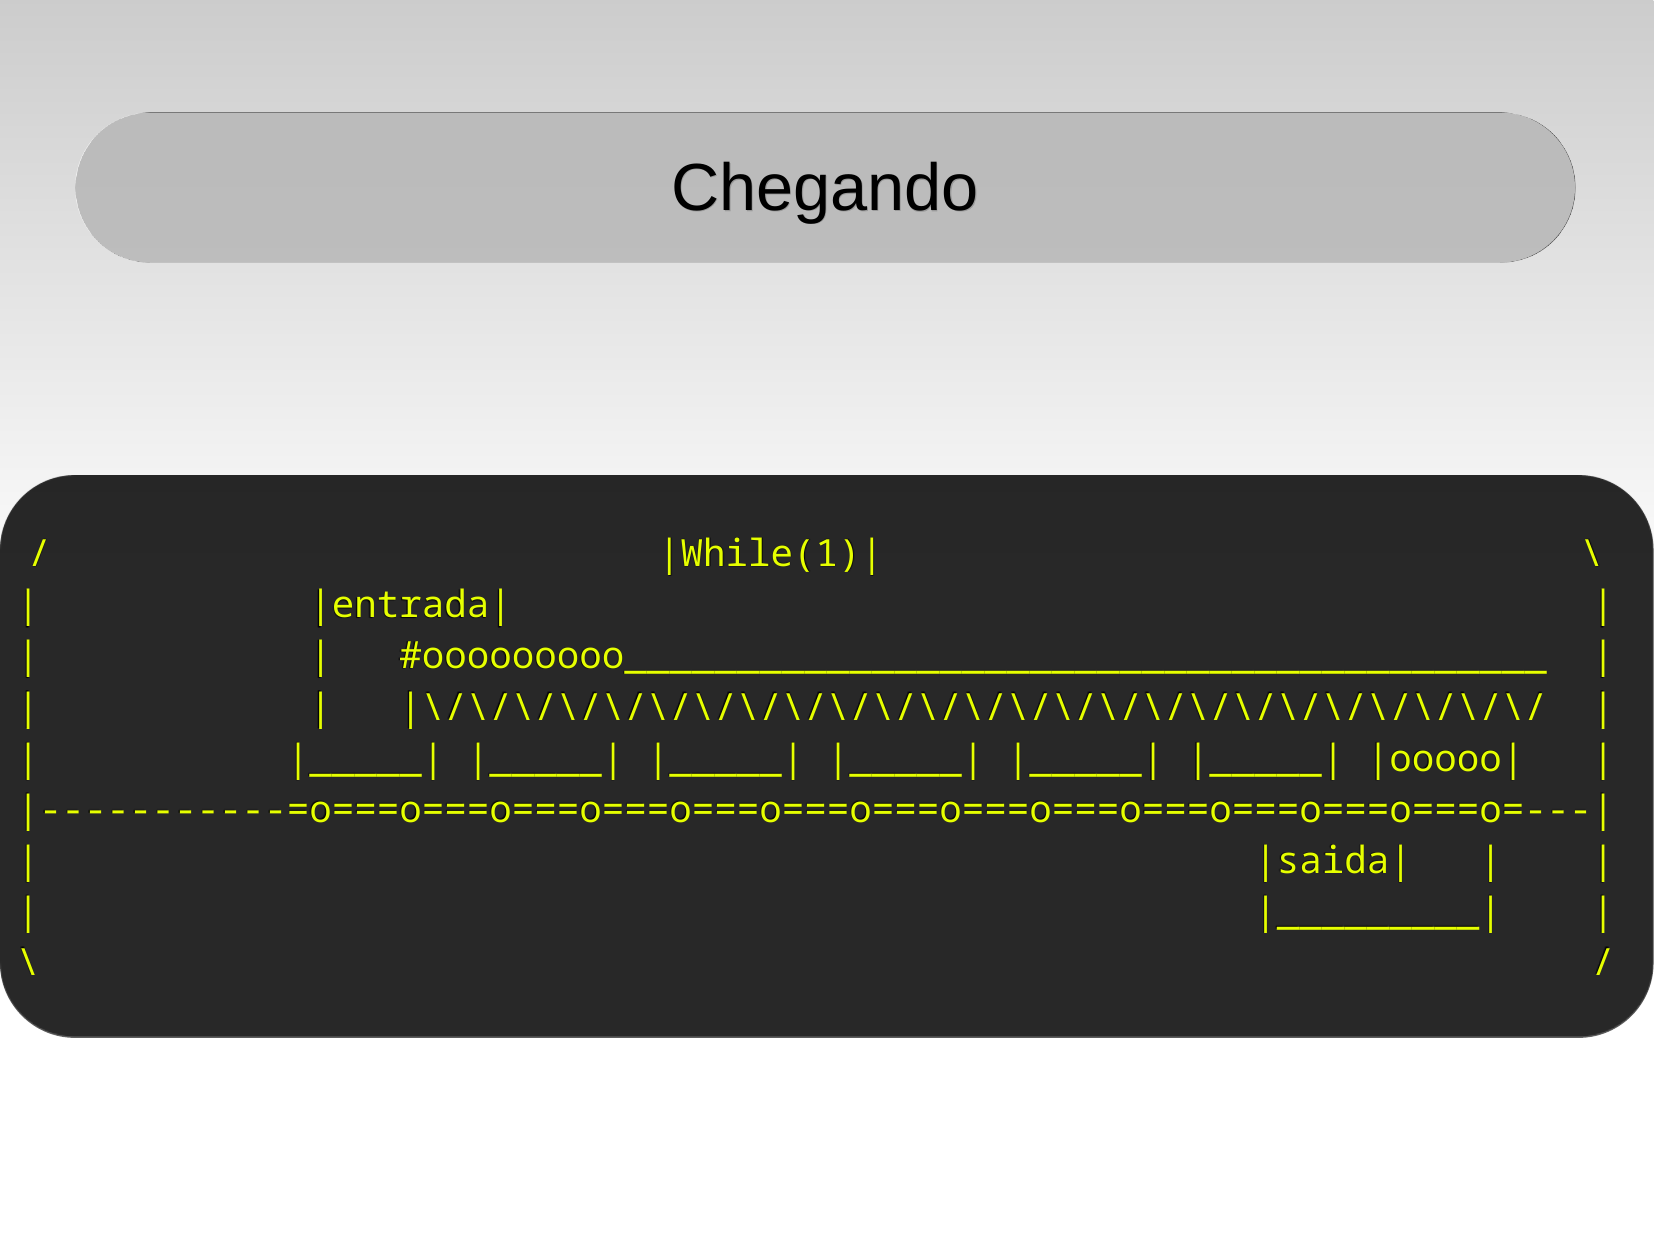

Chegando
 / |While(1)| \
| |entrada| |
| | #ooooooooo_________________________________________ |
| | |\/\/\/\/\/\/\/\/\/\/\/\/\/\/\/\/\/\/\/\/\/\/\/\/\/ |
| |_____| |_____| |_____| |_____| |_____| |_____| |ooooo| |
|-----------=o===o===o===o===o===o===o===o===o===o===o===o===o===o=---|
| |saida| | |
| |_________| |
\ /